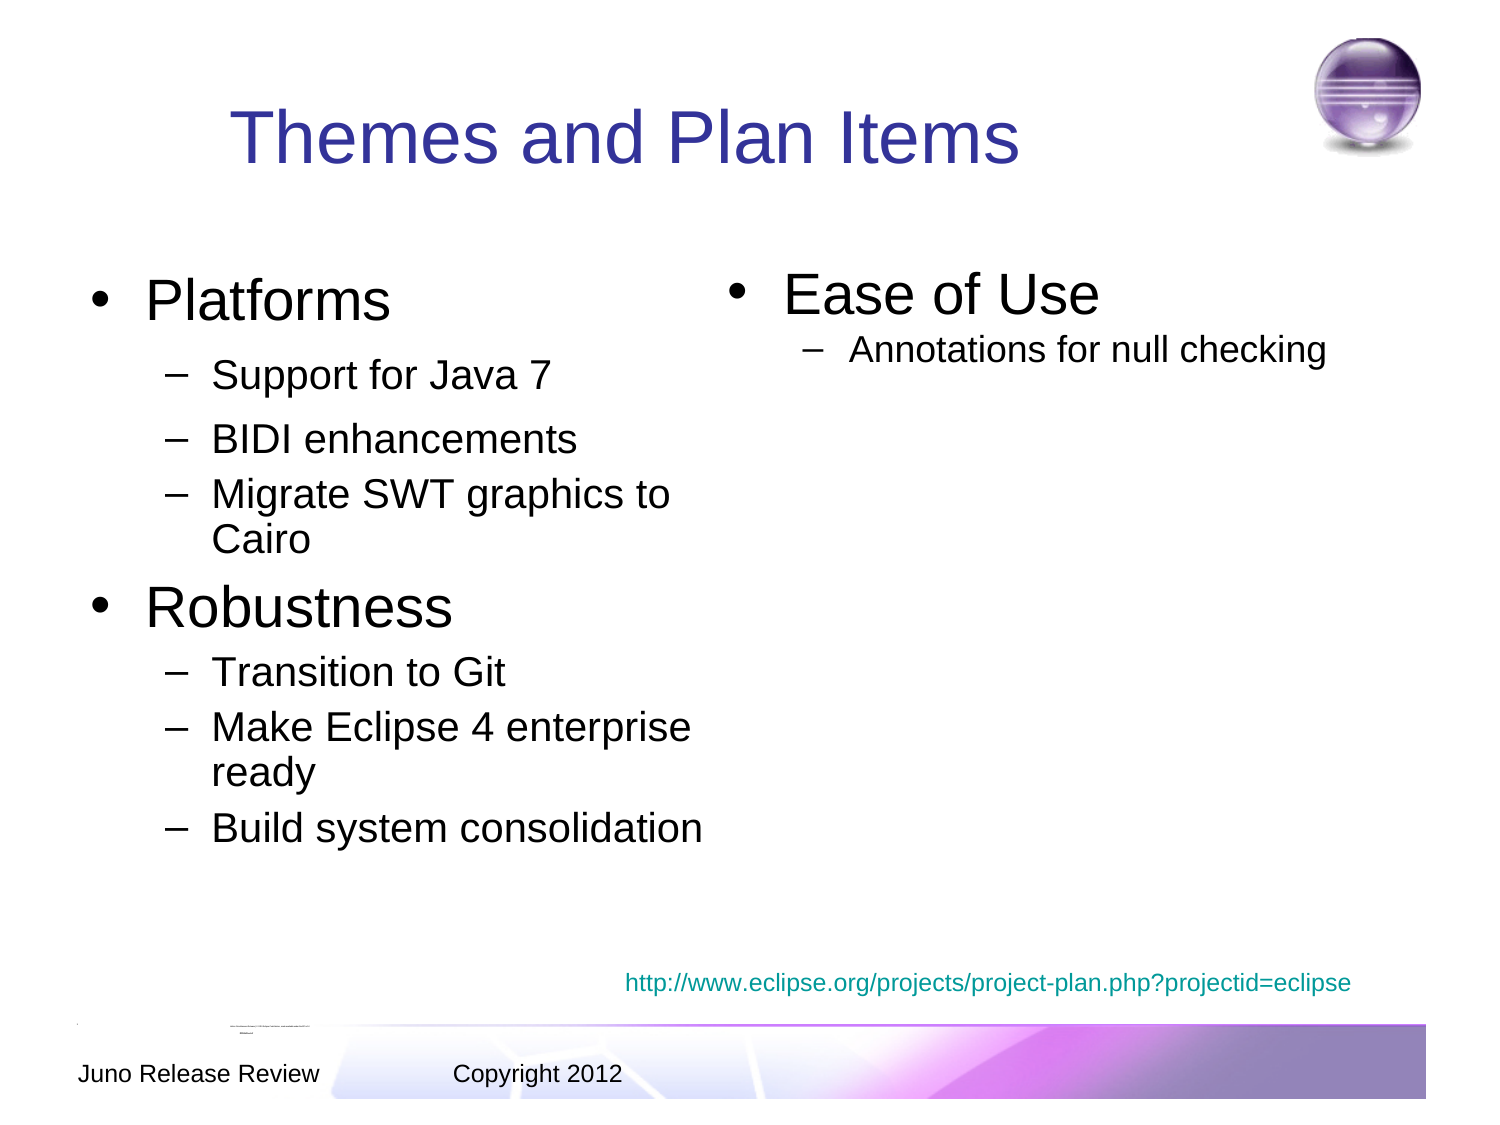

# Themes and Plan Items
Platforms
Support for Java 7
BIDI enhancements
Migrate SWT graphics to Cairo
Robustness
Transition to Git
Make Eclipse 4 enterprise ready
Build system consolidation
Ease of Use
Annotations for null checking
http://www.eclipse.org/projects/project-plan.php?projectid=eclipse
3
Copyright 2012